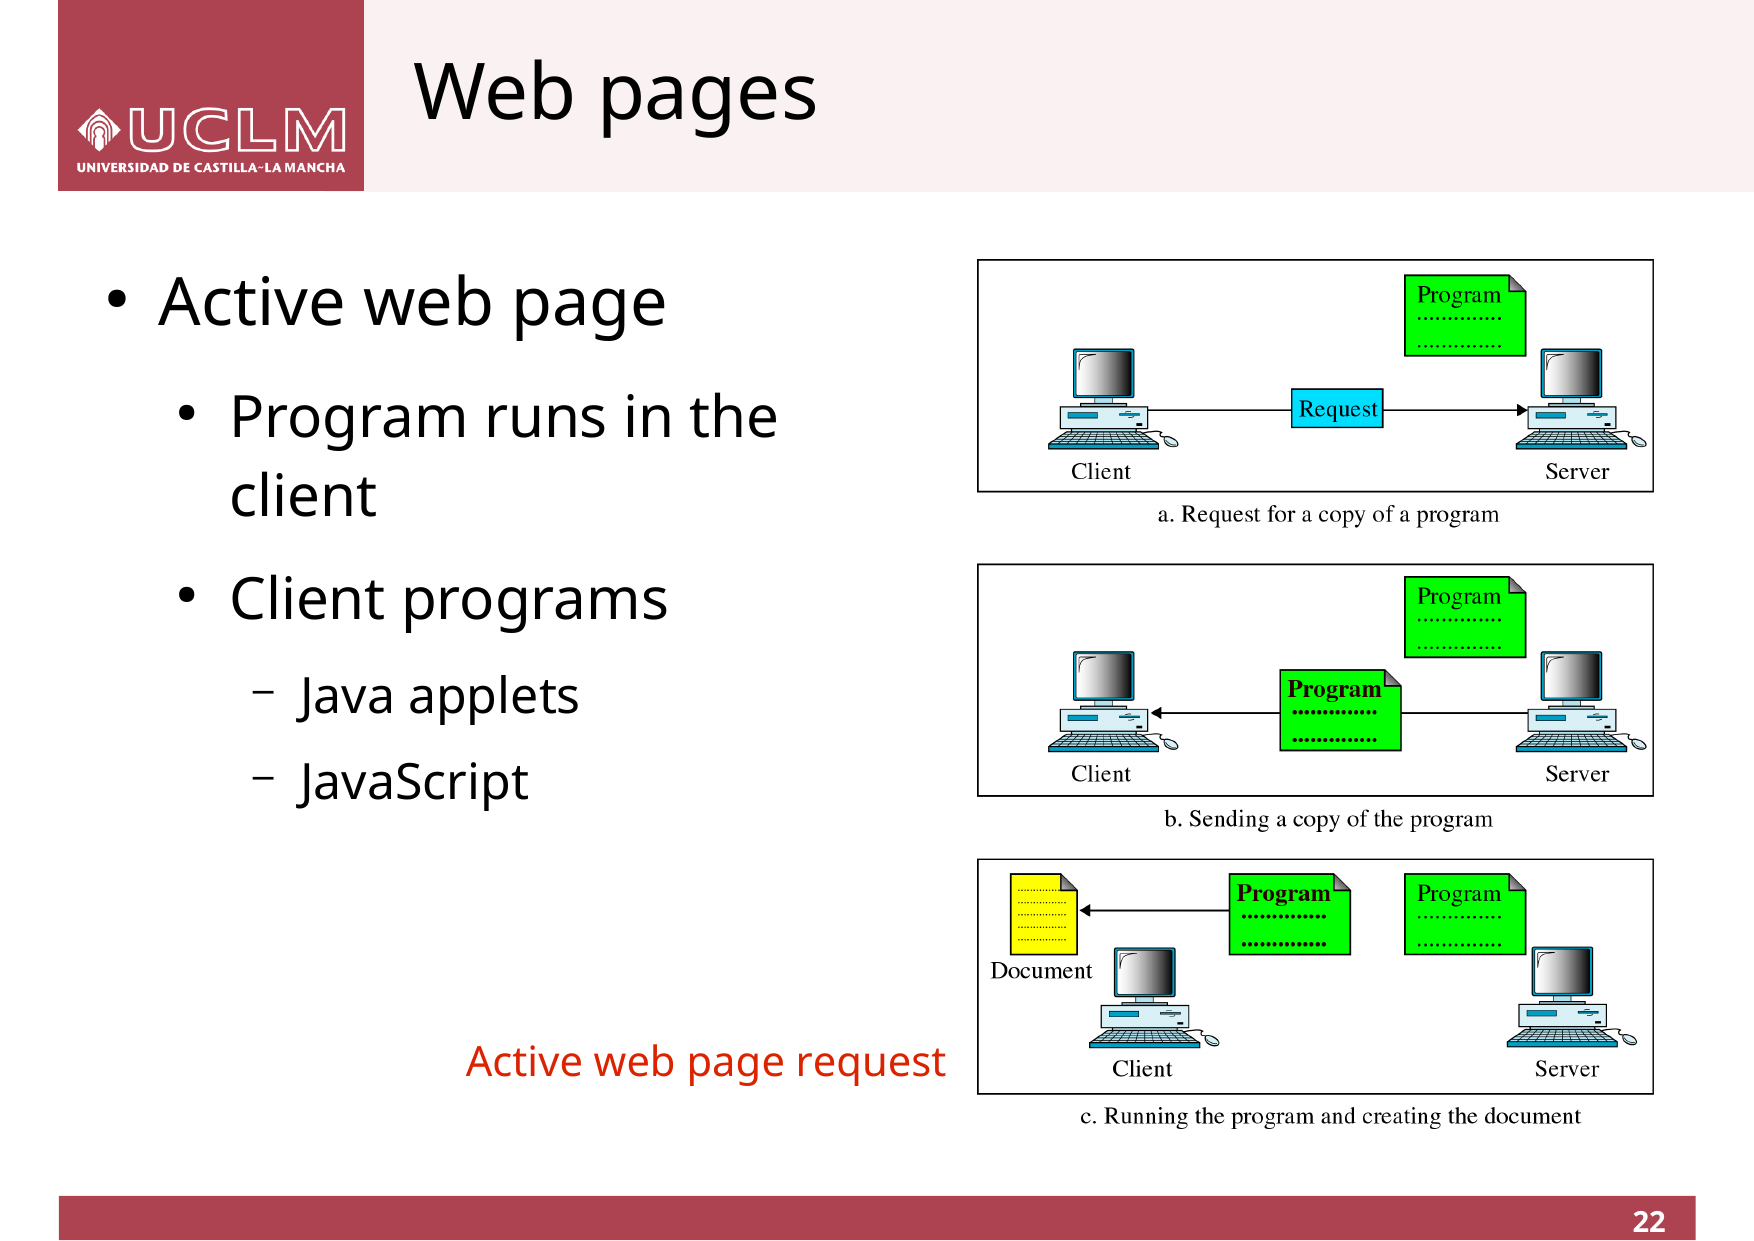

# Web pages
Active web page
Program runs in the client
Client programs
Java applets
JavaScript
Active web page request
22